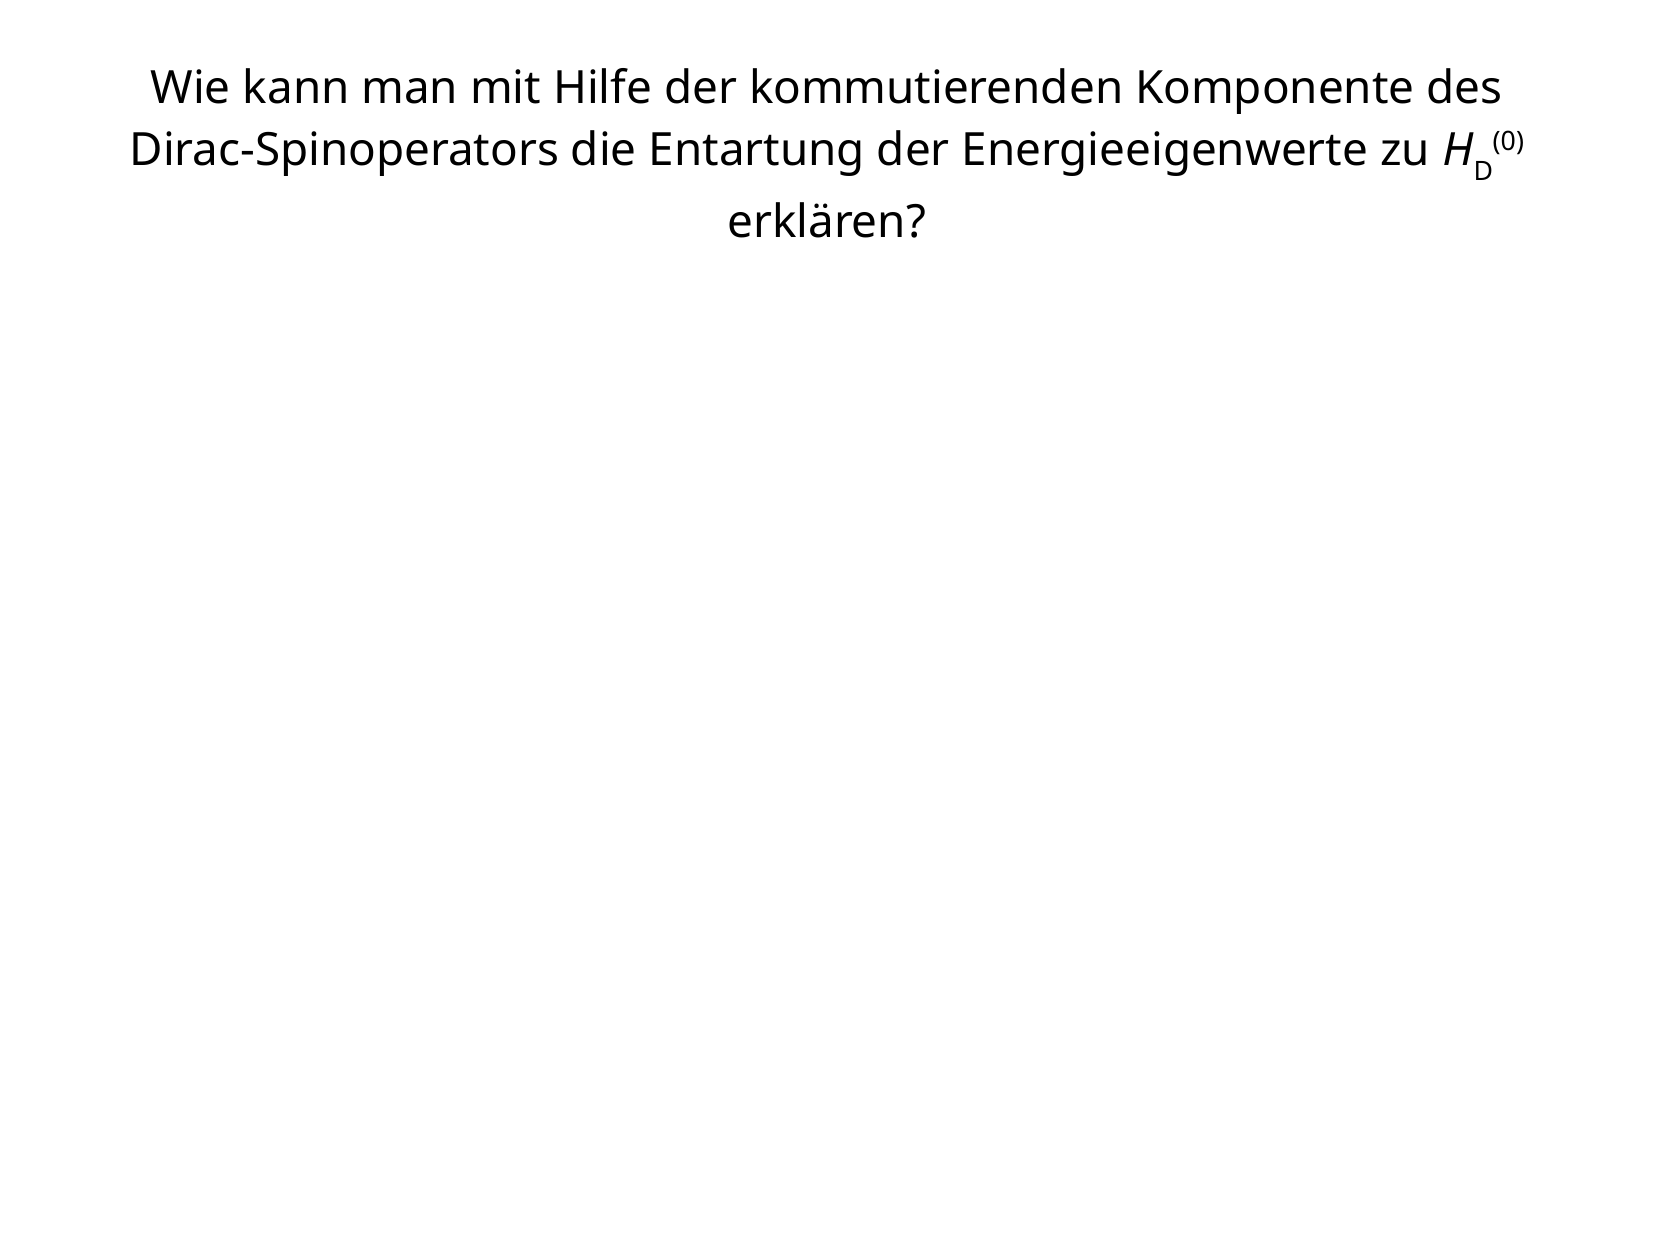

# Wie kann man mit Hilfe der kommutierenden Komponente des Dirac-Spinoperators die Entartung der Energieeigenwerte zu HD(0) erklären?